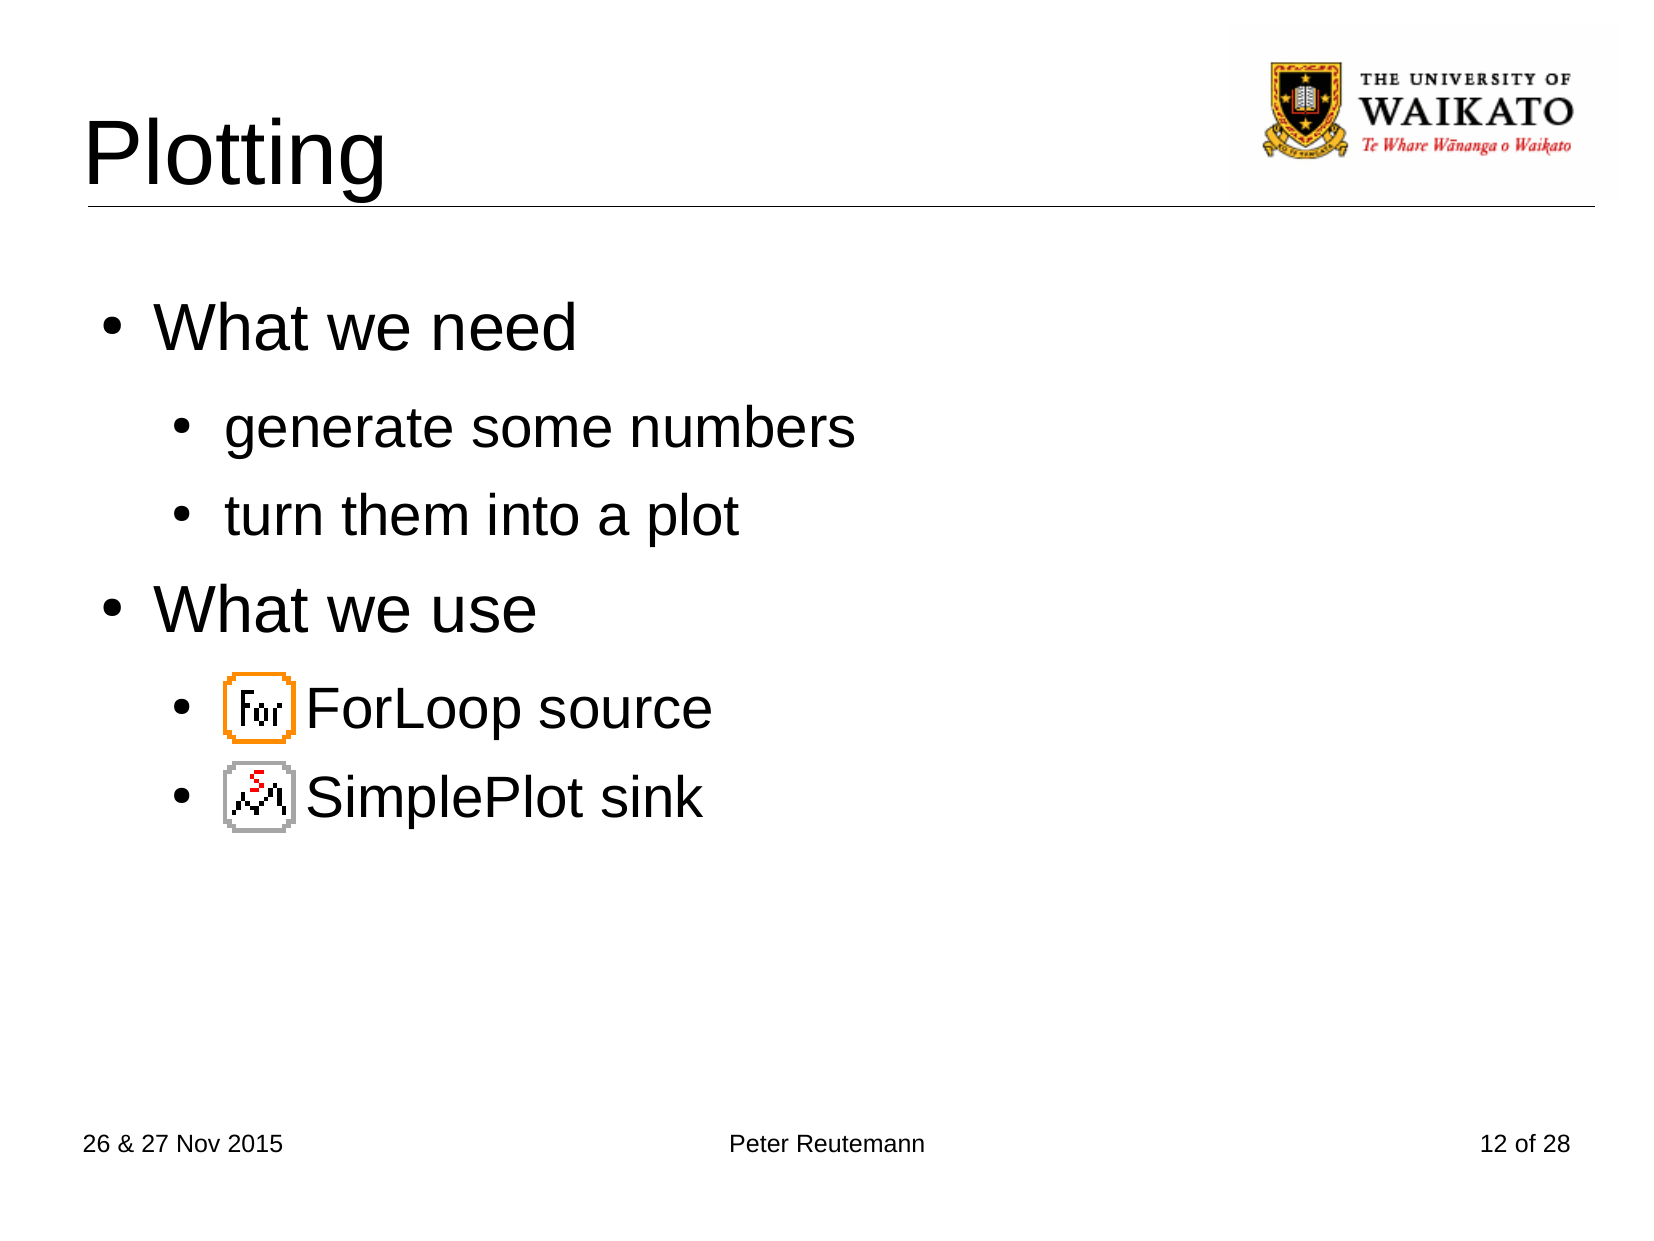

# Plotting
What we need
generate some numbers
turn them into a plot
What we use
 ForLoop source
 SimplePlot sink
26 & 27 Nov 2015
Peter Reutemann
12